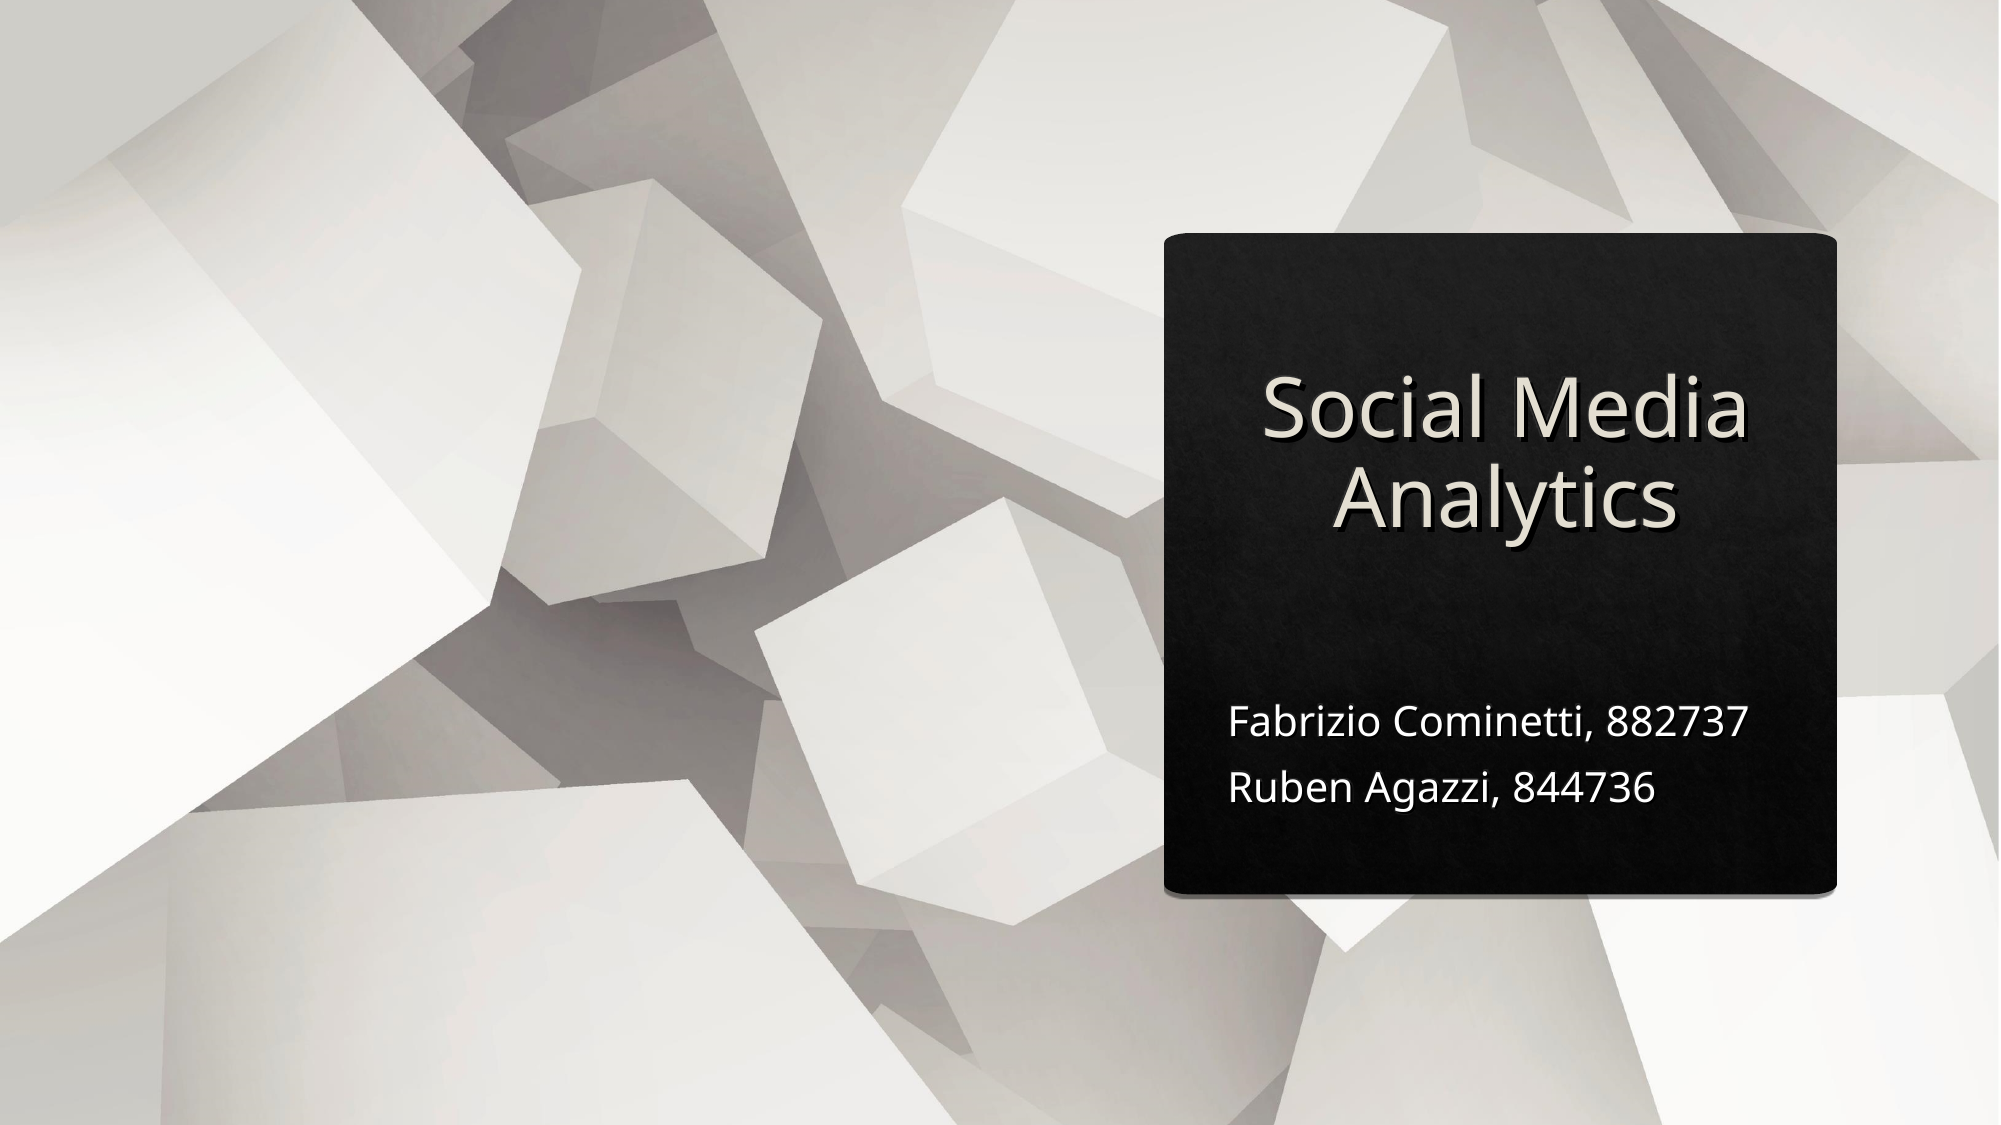

# Social Media Analytics
Fabrizio Cominetti, 882737
Ruben Agazzi, 844736